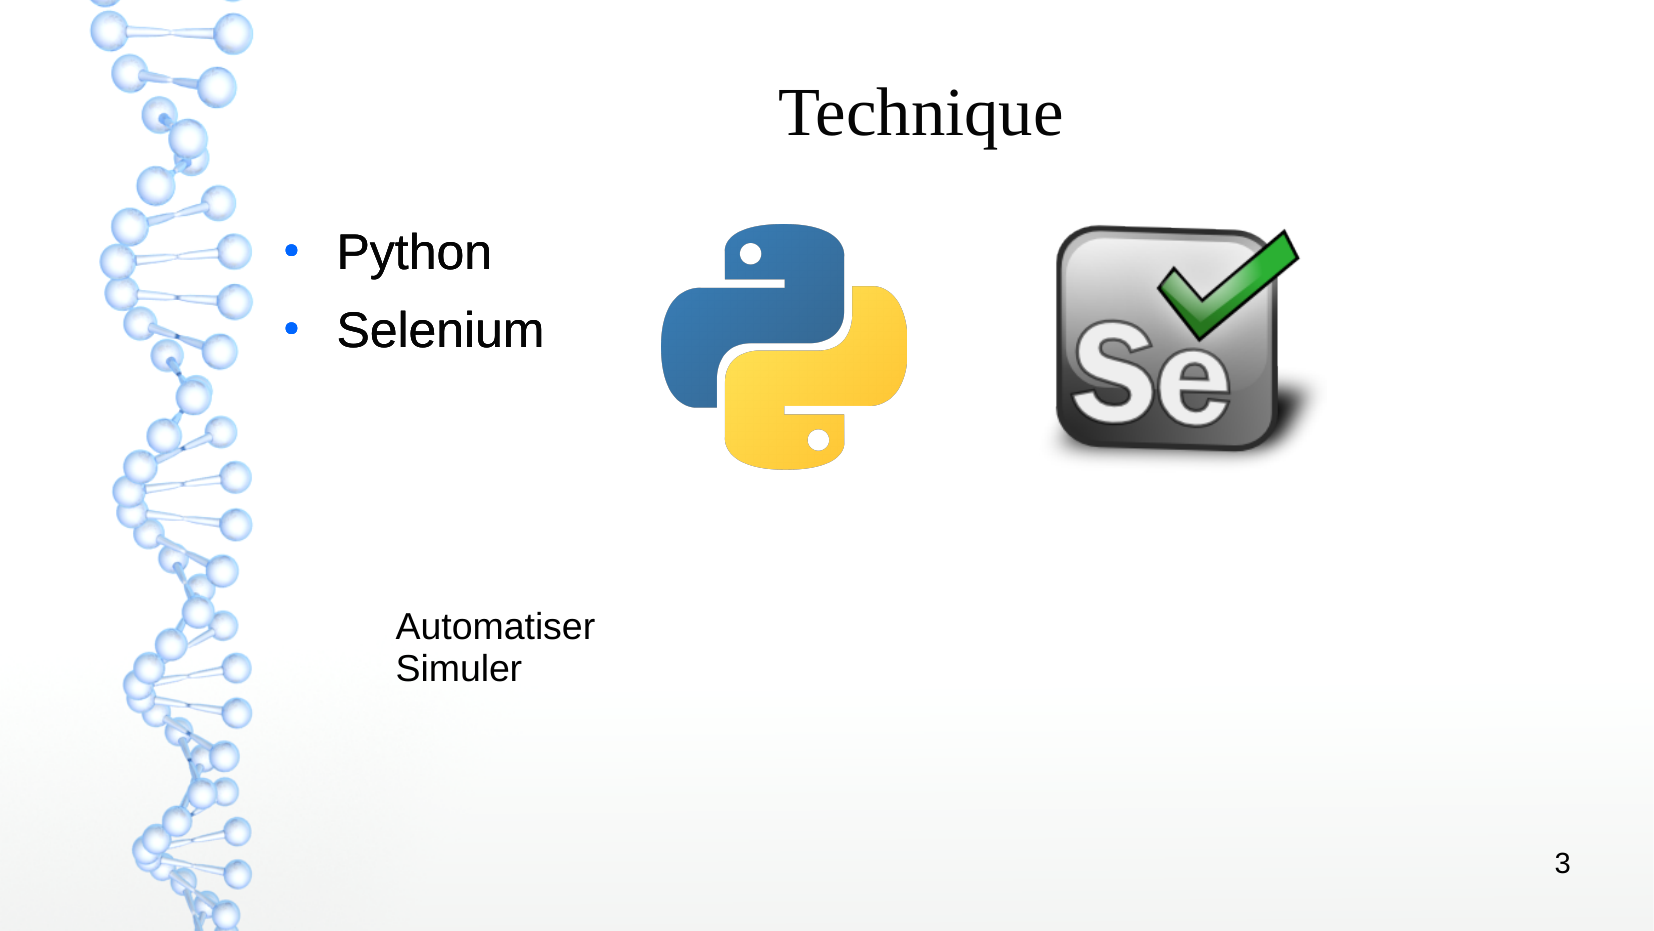

# Technique
Python
Selenium
Python
Selenium
Python
Selenium
Automatiser
Simuler
3